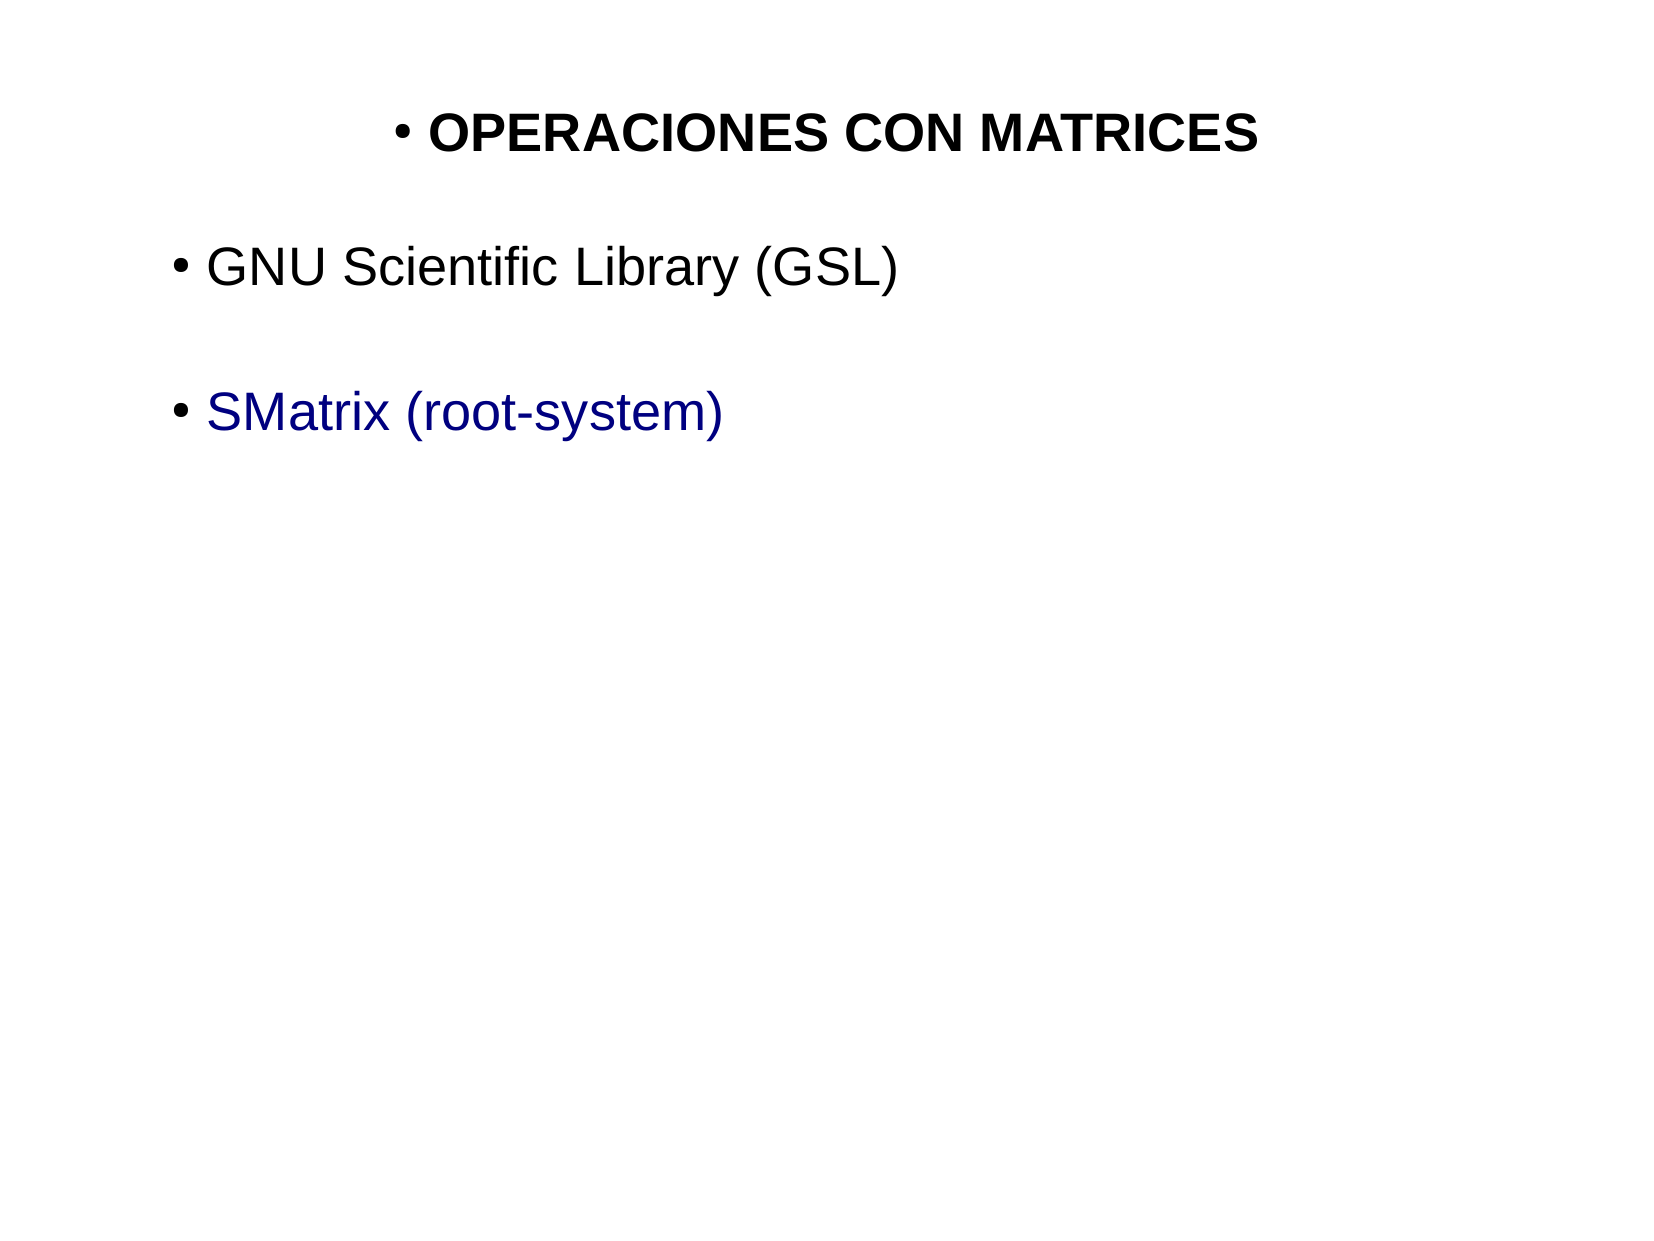

# OPERACIONES CON MATRICES
GNU Scientific Library (GSL)
SMatrix (root-system)